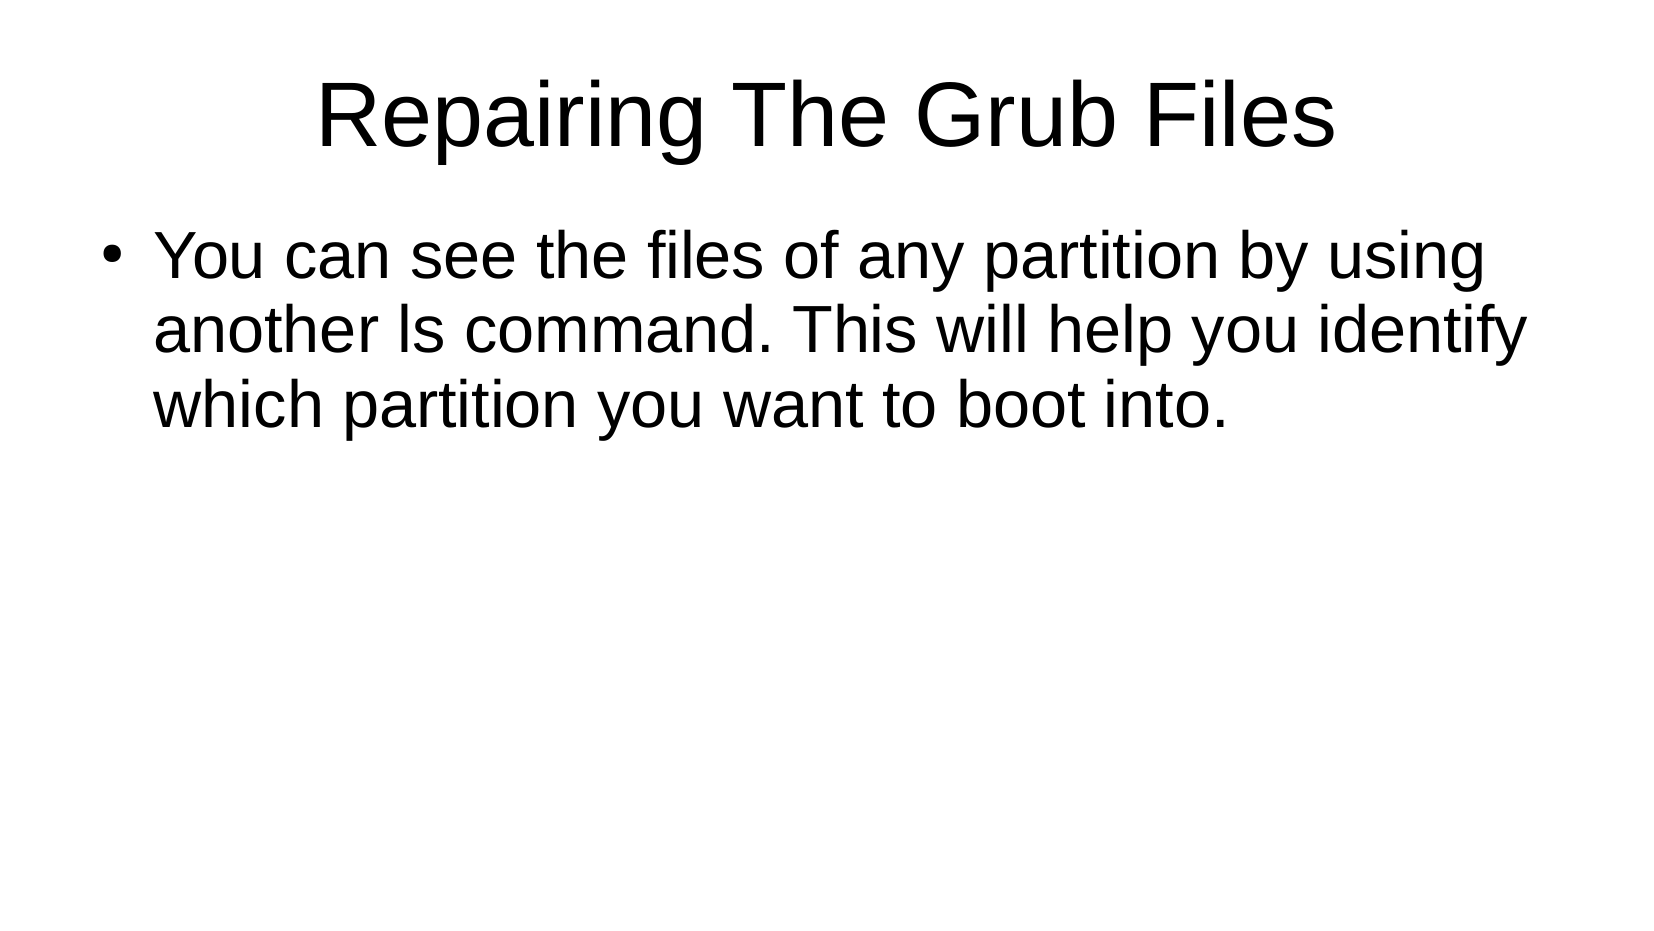

# Repairing The Grub Files
You can see the files of any partition by using another ls command. This will help you identify which partition you want to boot into.